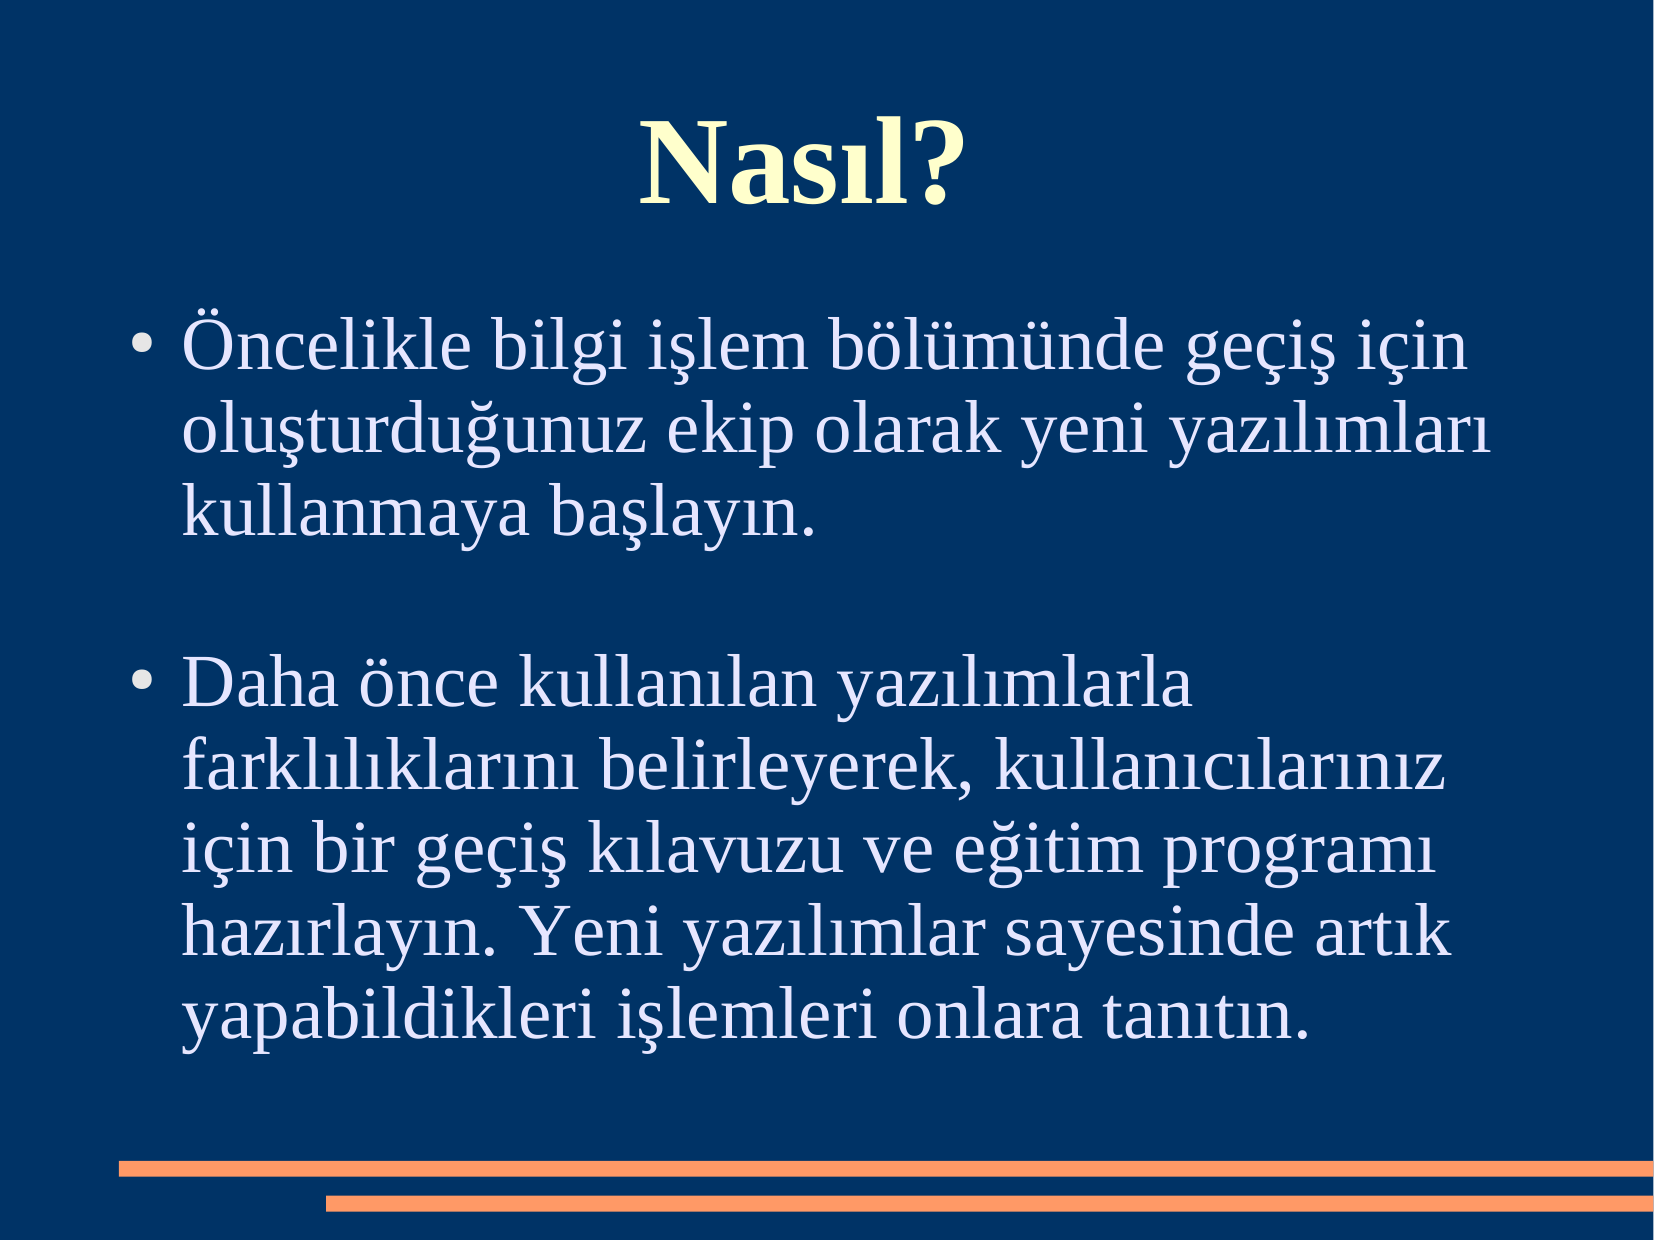

# Nasıl?
Öncelikle bilgi işlem bölümünde geçiş için oluşturduğunuz ekip olarak yeni yazılımları kullanmaya başlayın.
Daha önce kullanılan yazılımlarla farklılıklarını belirleyerek, kullanıcılarınız için bir geçiş kılavuzu ve eğitim programı hazırlayın. Yeni yazılımlar sayesinde artık yapabildikleri işlemleri onlara tanıtın.